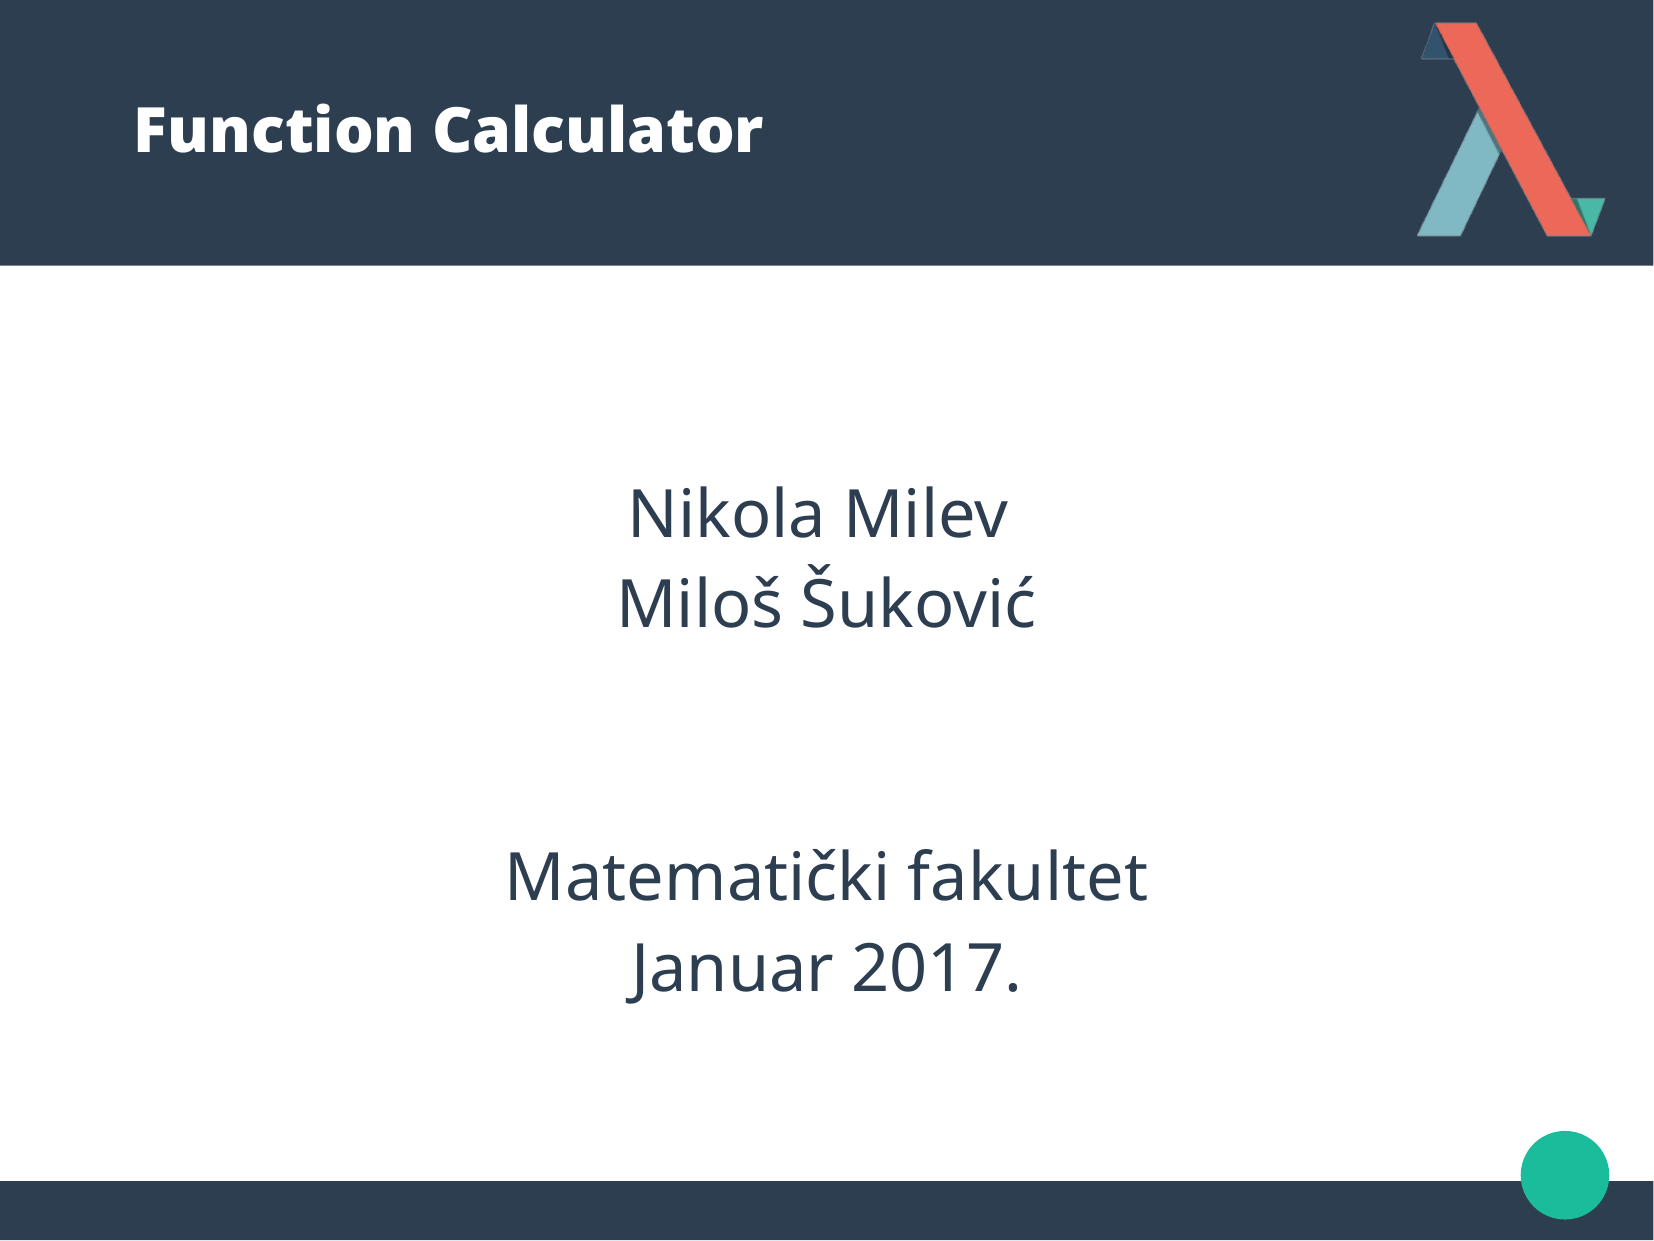

# Function Calculator
Nikola Milev
Miloš Šuković
Matematički fakultet
Januar 2017.